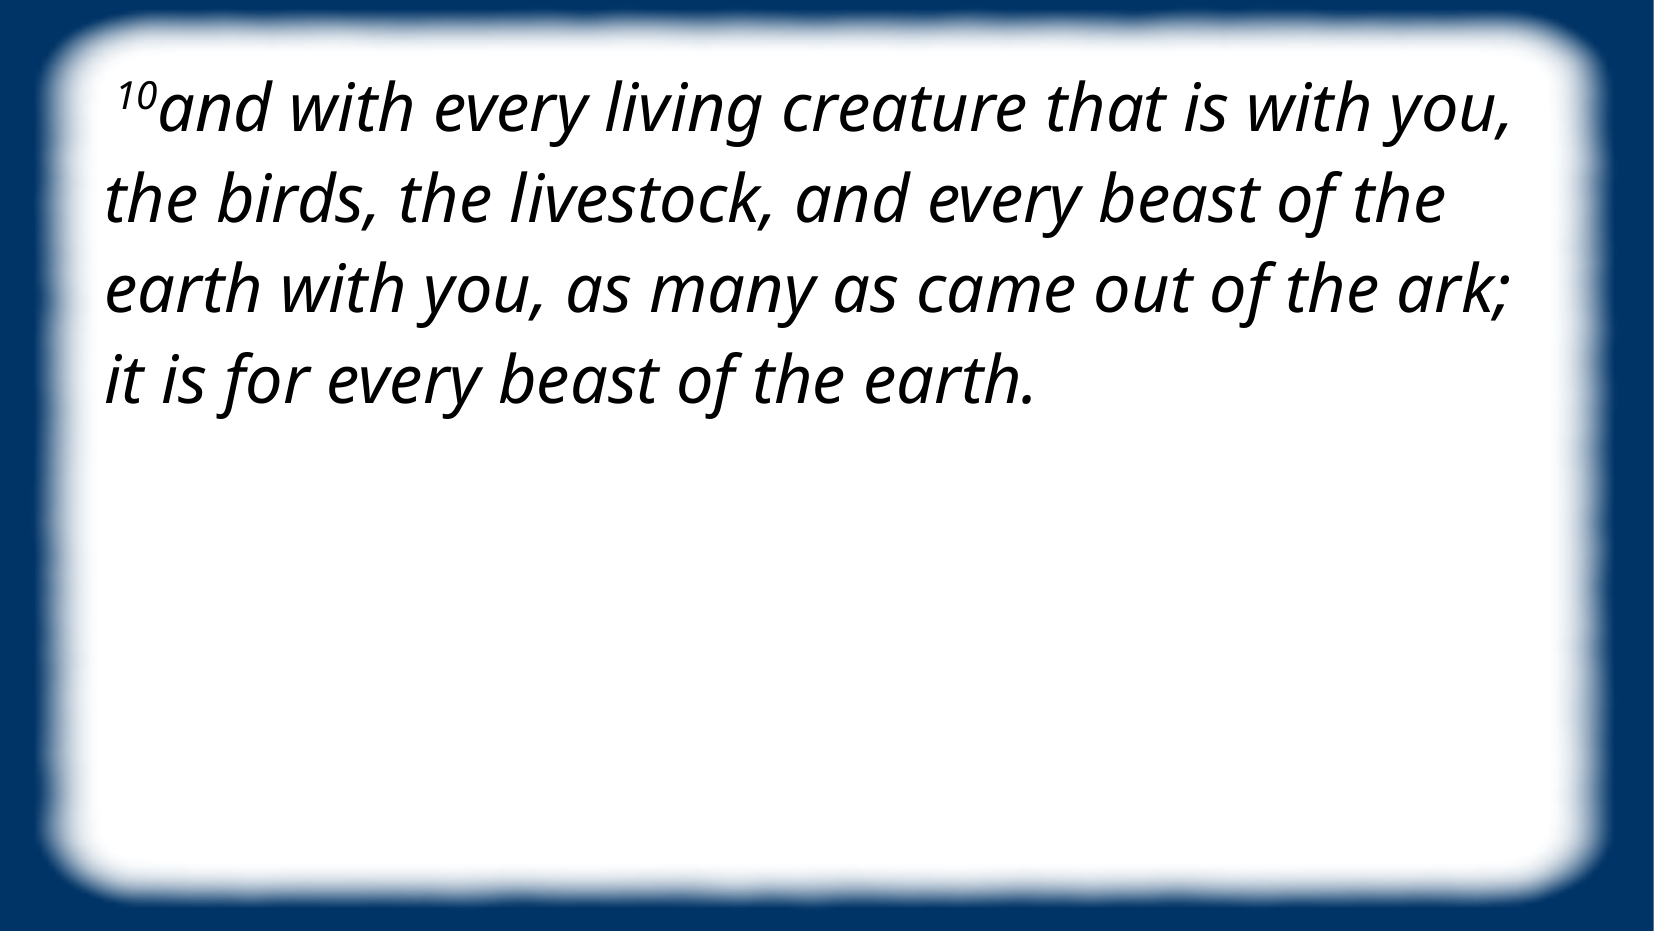

10and with every living creature that is with you, the birds, the livestock, and every beast of the earth with you, as many as came out of the ark;
it is for every beast of the earth.